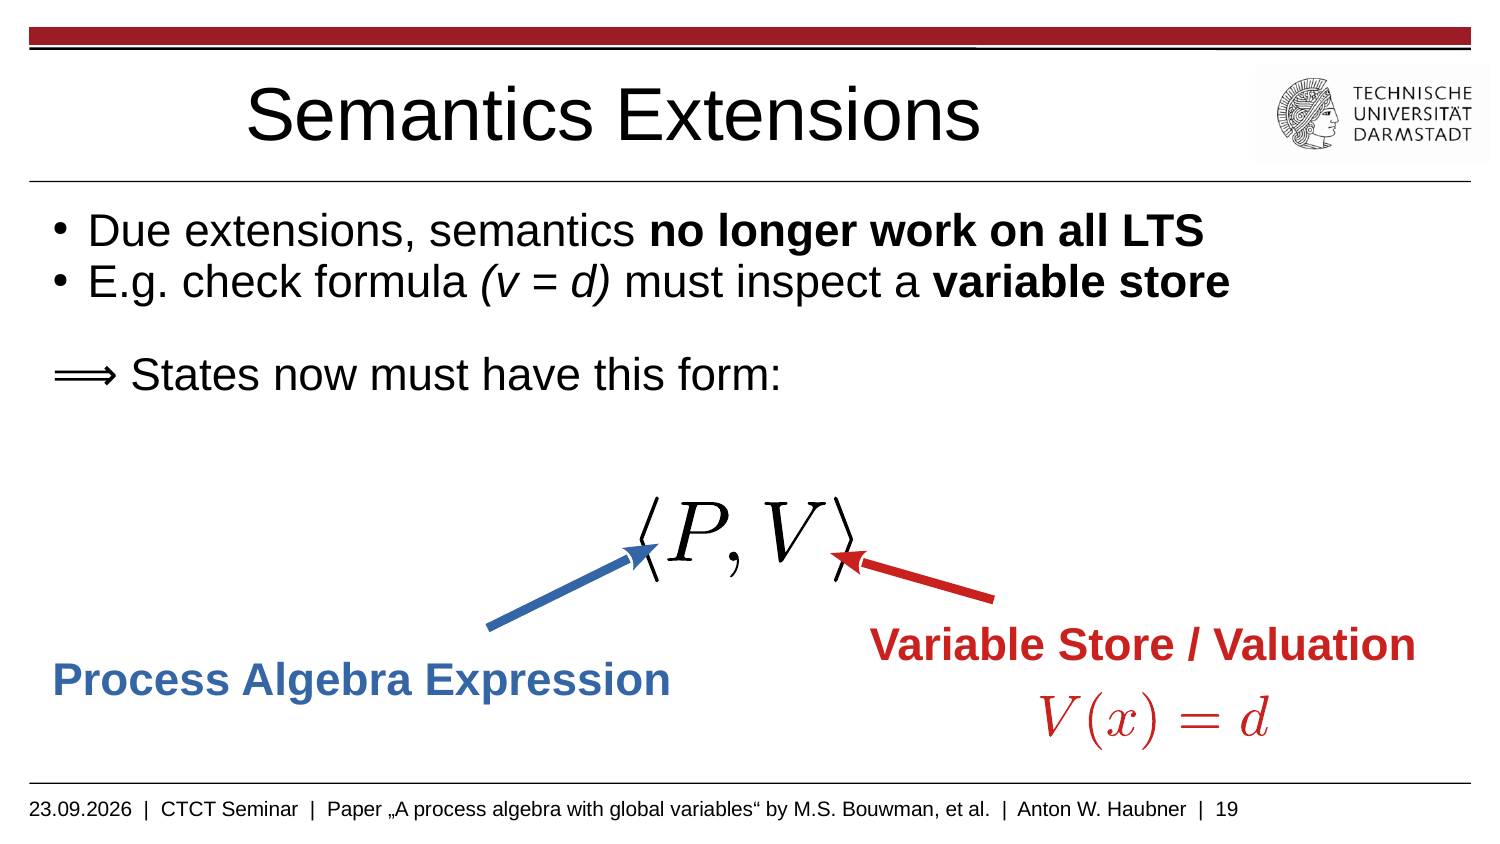

# Semantics Extensions
Due extensions, semantics no longer work on all LTS
E.g. check formula (v = d) must inspect a variable store
⟹ States now must have this form:
Variable Store / Valuation
Process Algebra Expression